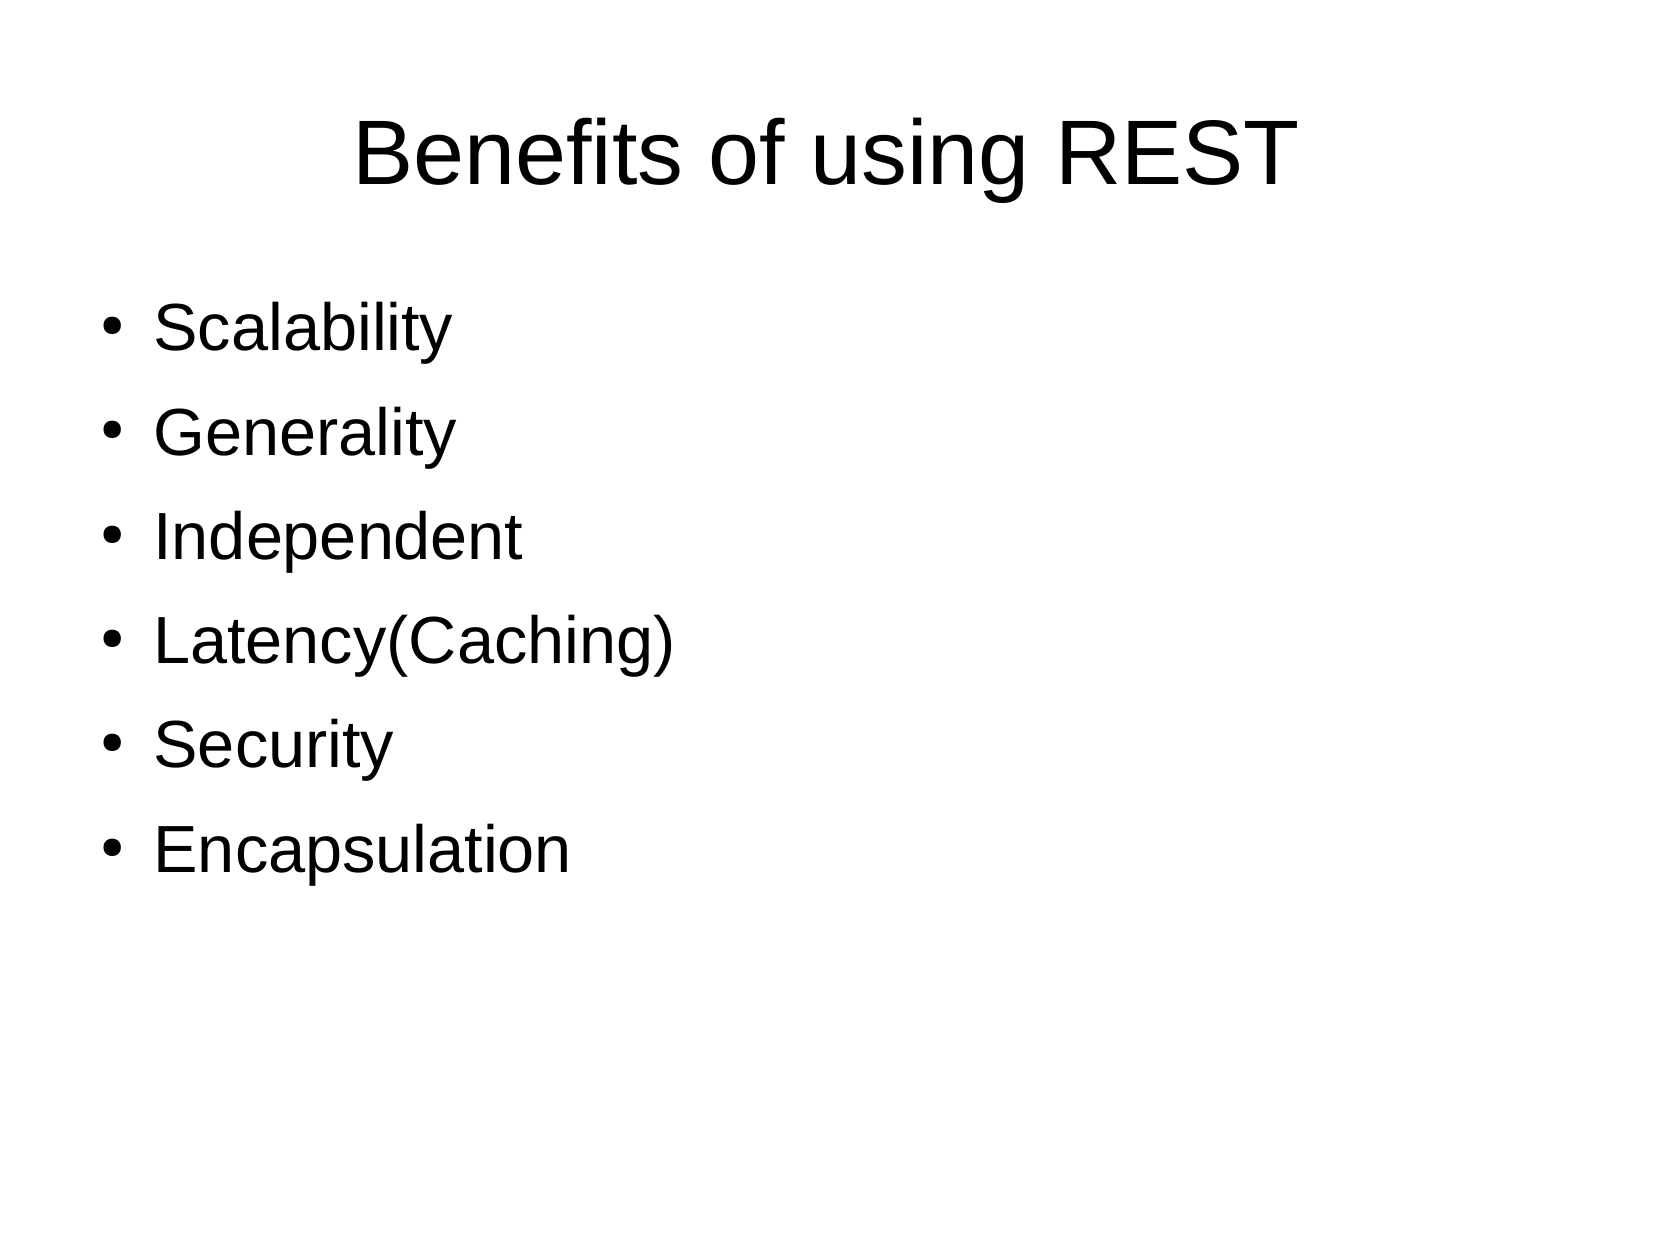

# Benefits of using REST
Scalability
Generality
Independent
Latency(Caching)
Security
Encapsulation